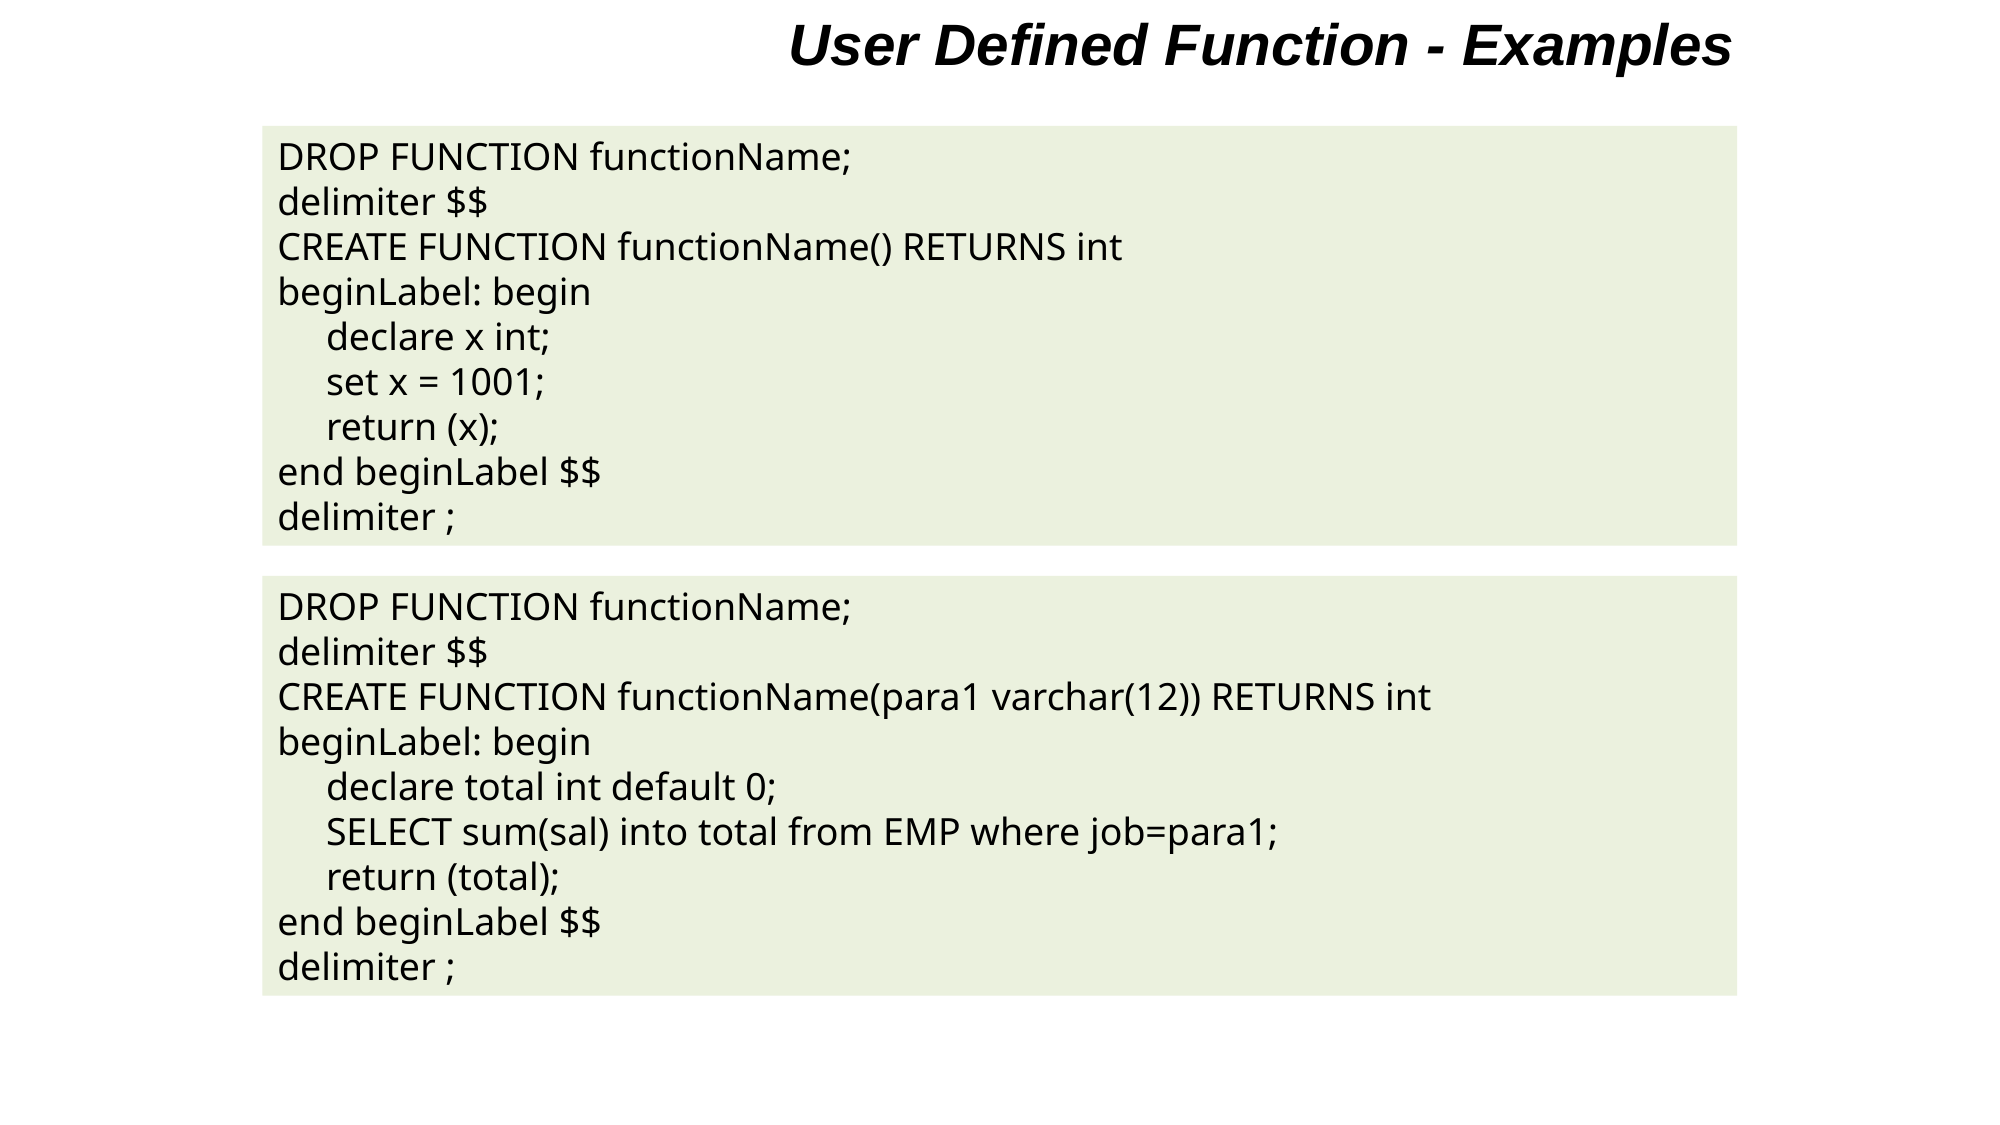

User Defined Function - Examples
DROP FUNCTION functionName;
delimiter $$
CREATE FUNCTION functionName() RETURNS int
beginLabel: begin
 declare x int;
 set x = 1001;
 return (x);
end beginLabel $$
delimiter ;
DROP FUNCTION functionName;
delimiter $$
CREATE FUNCTION functionName(para1 varchar(12)) RETURNS int
beginLabel: begin
 declare total int default 0;
 SELECT sum(sal) into total from EMP where job=para1;
 return (total);
end beginLabel $$
delimiter ;